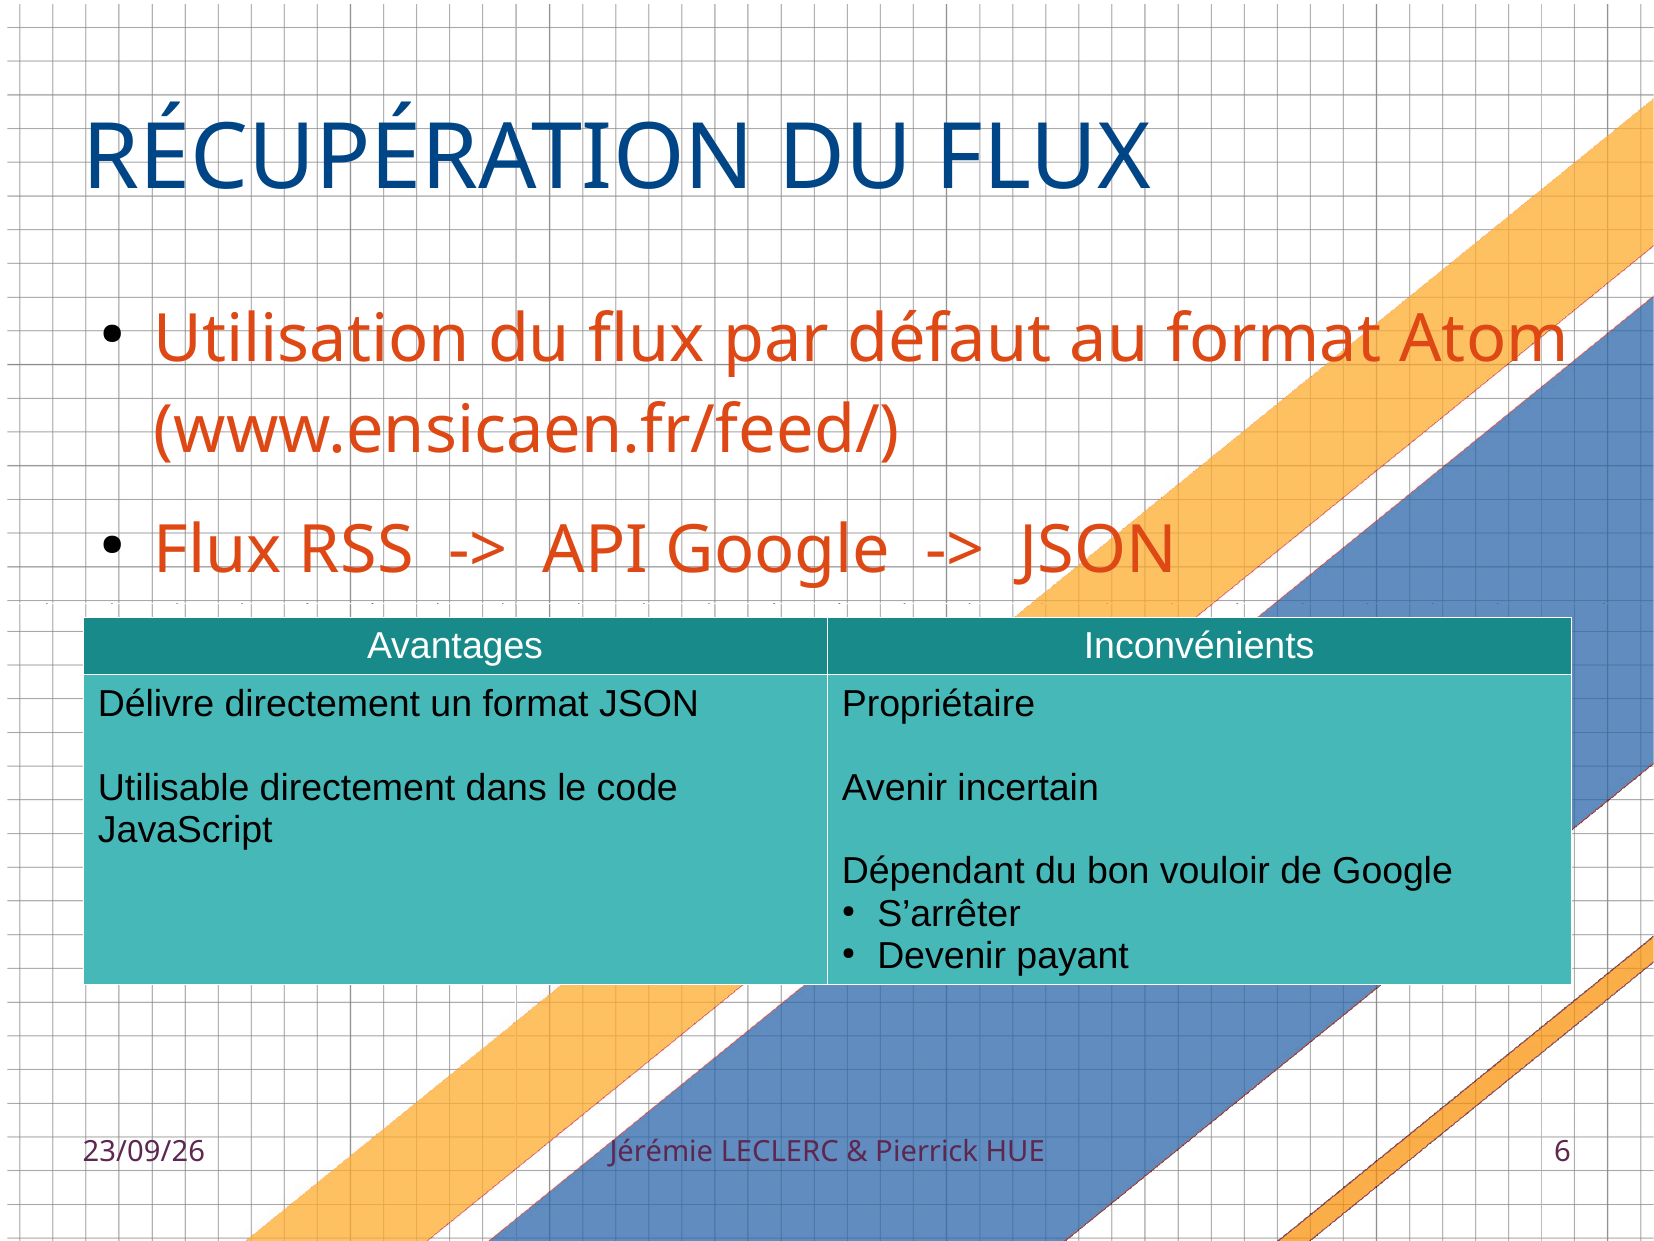

# Récupération du flux
Utilisation du flux par défaut au format Atom (www.ensicaen.fr/feed/)
Flux RSS -> API Google -> JSON
| Avantages | Inconvénients |
| --- | --- |
| Délivre directement un format JSON Utilisable directement dans le code JavaScript | Propriétaire Avenir incertain Dépendant du bon vouloir de Google S’arrêter Devenir payant |
Jérémie LECLERC & Pierrick HUE
6